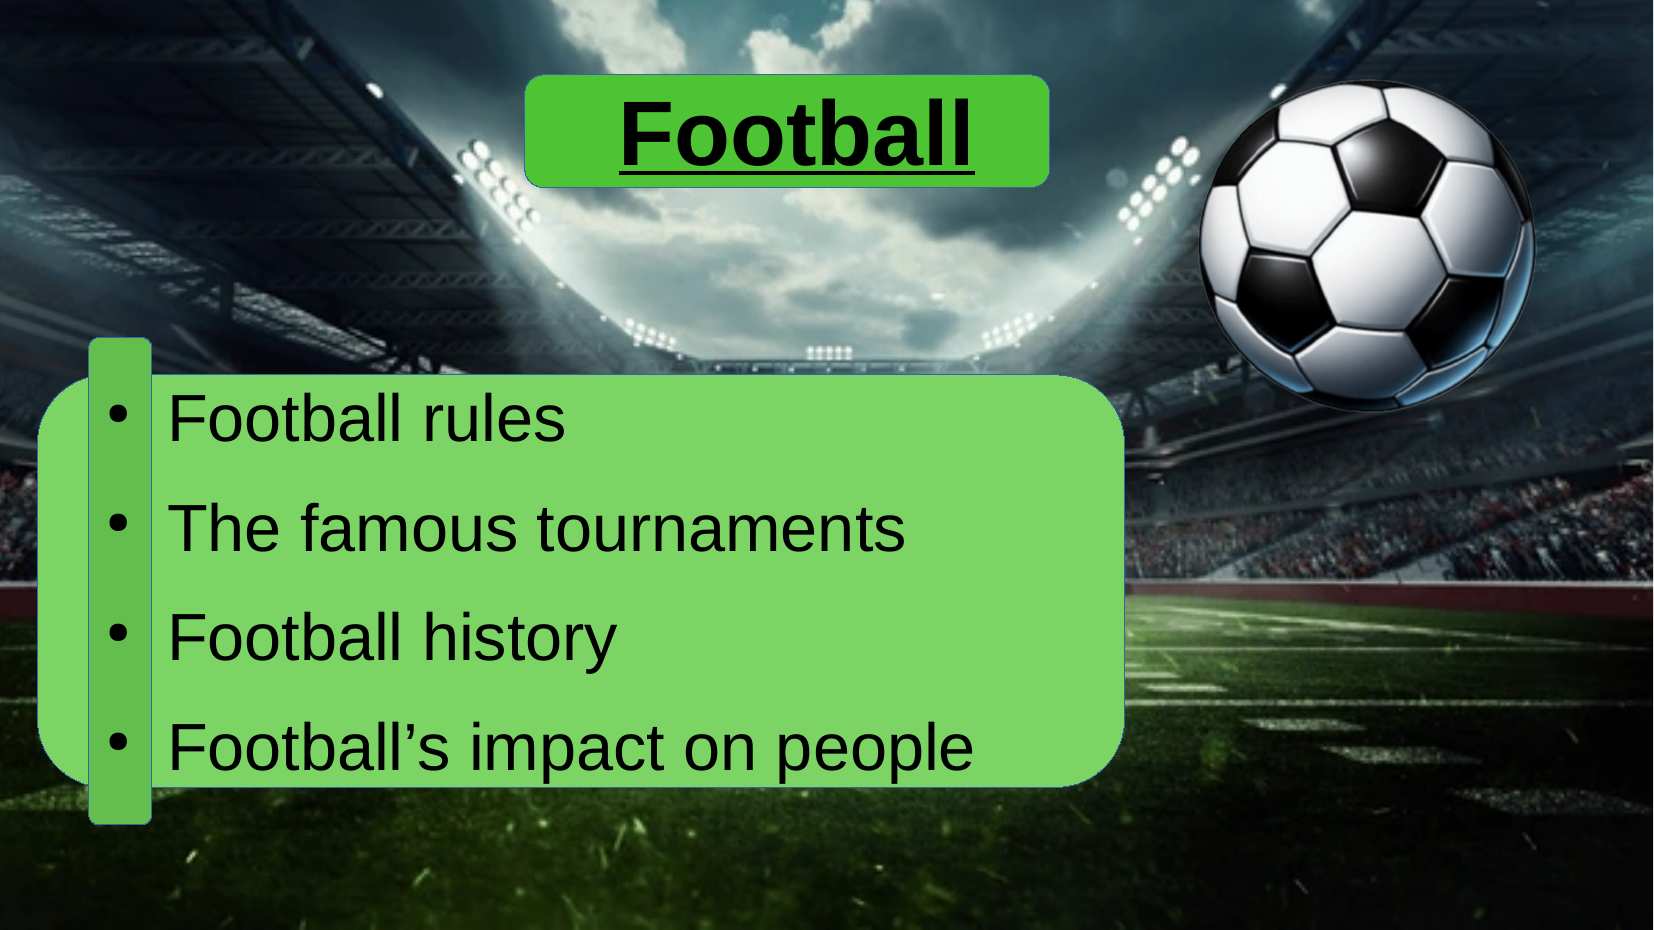

Football
# Football rules
 The famous tournaments
 Football history
 Football’s impact on people